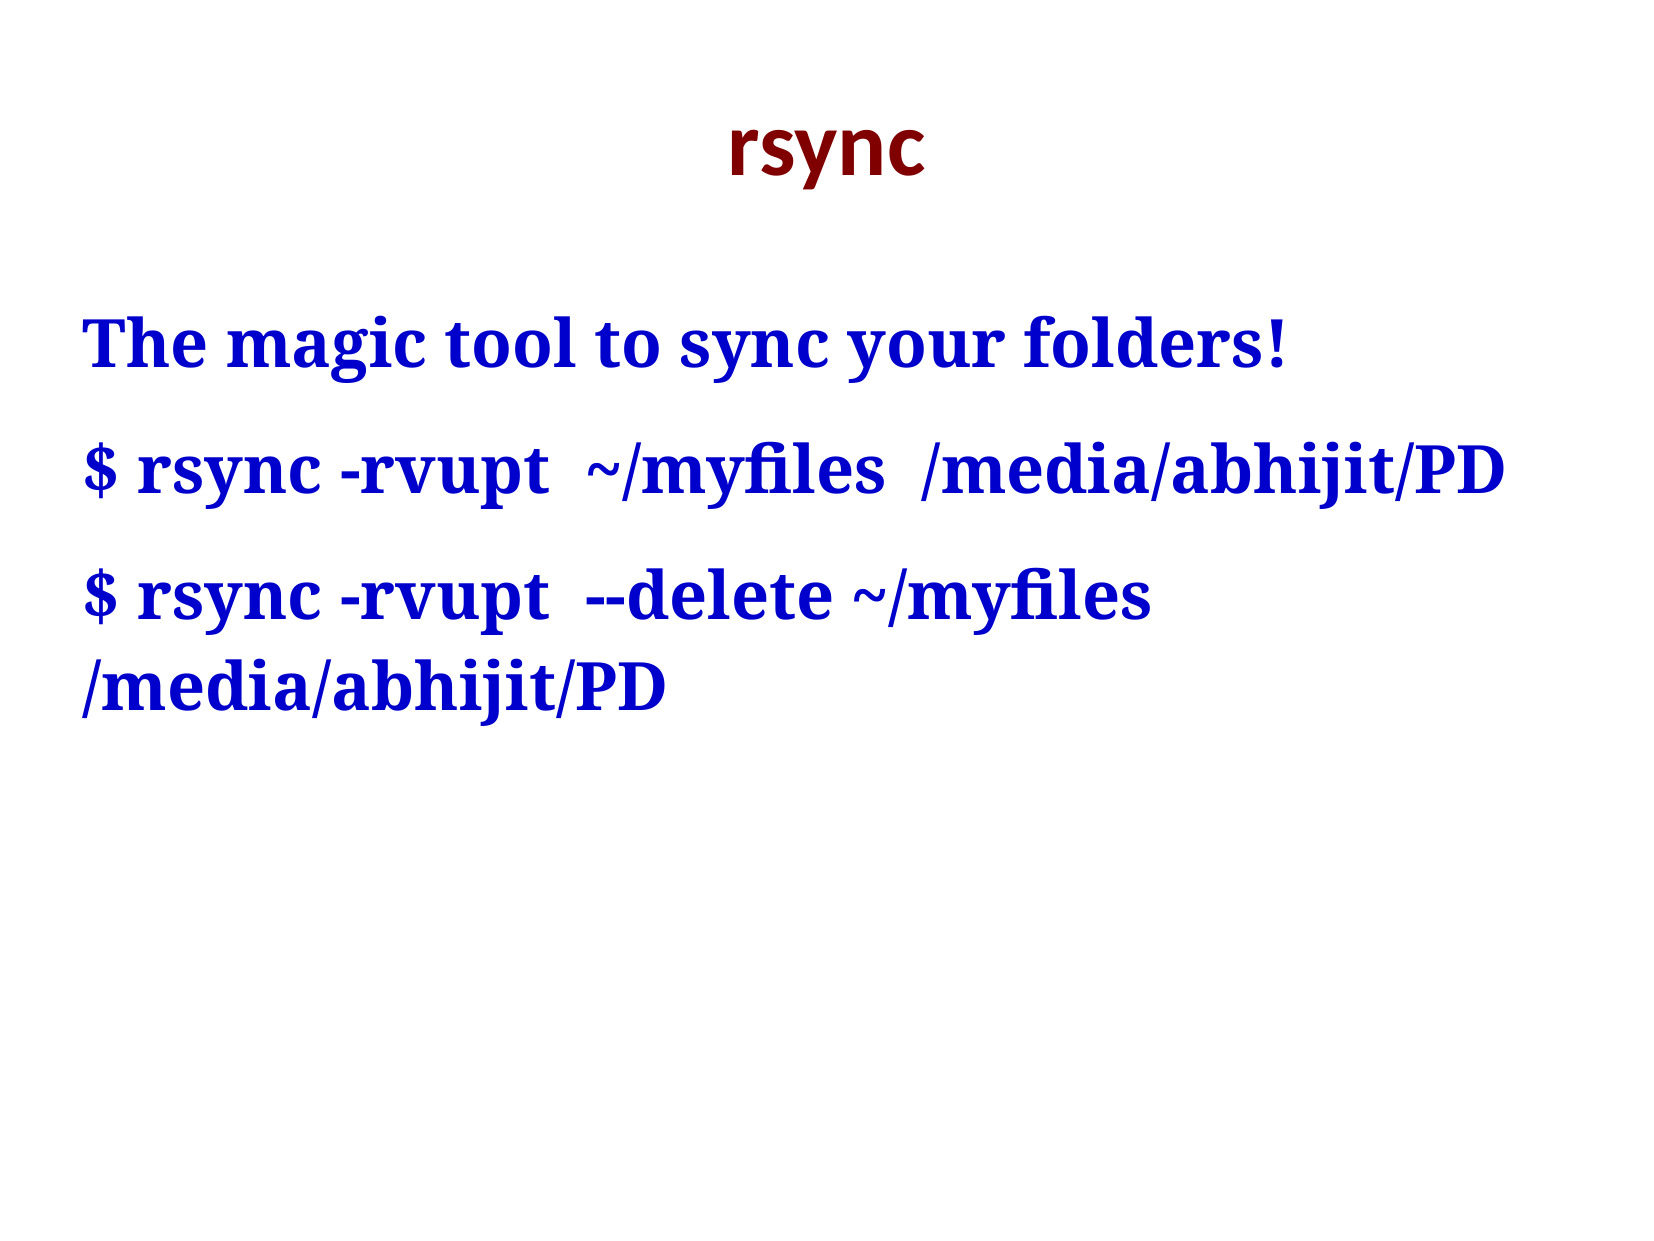

# rsync
The magic tool to sync your folders!
$ rsync -rvupt ~/myfiles /media/abhijit/PD
$ rsync -rvupt --delete ~/myfiles /media/abhijit/PD